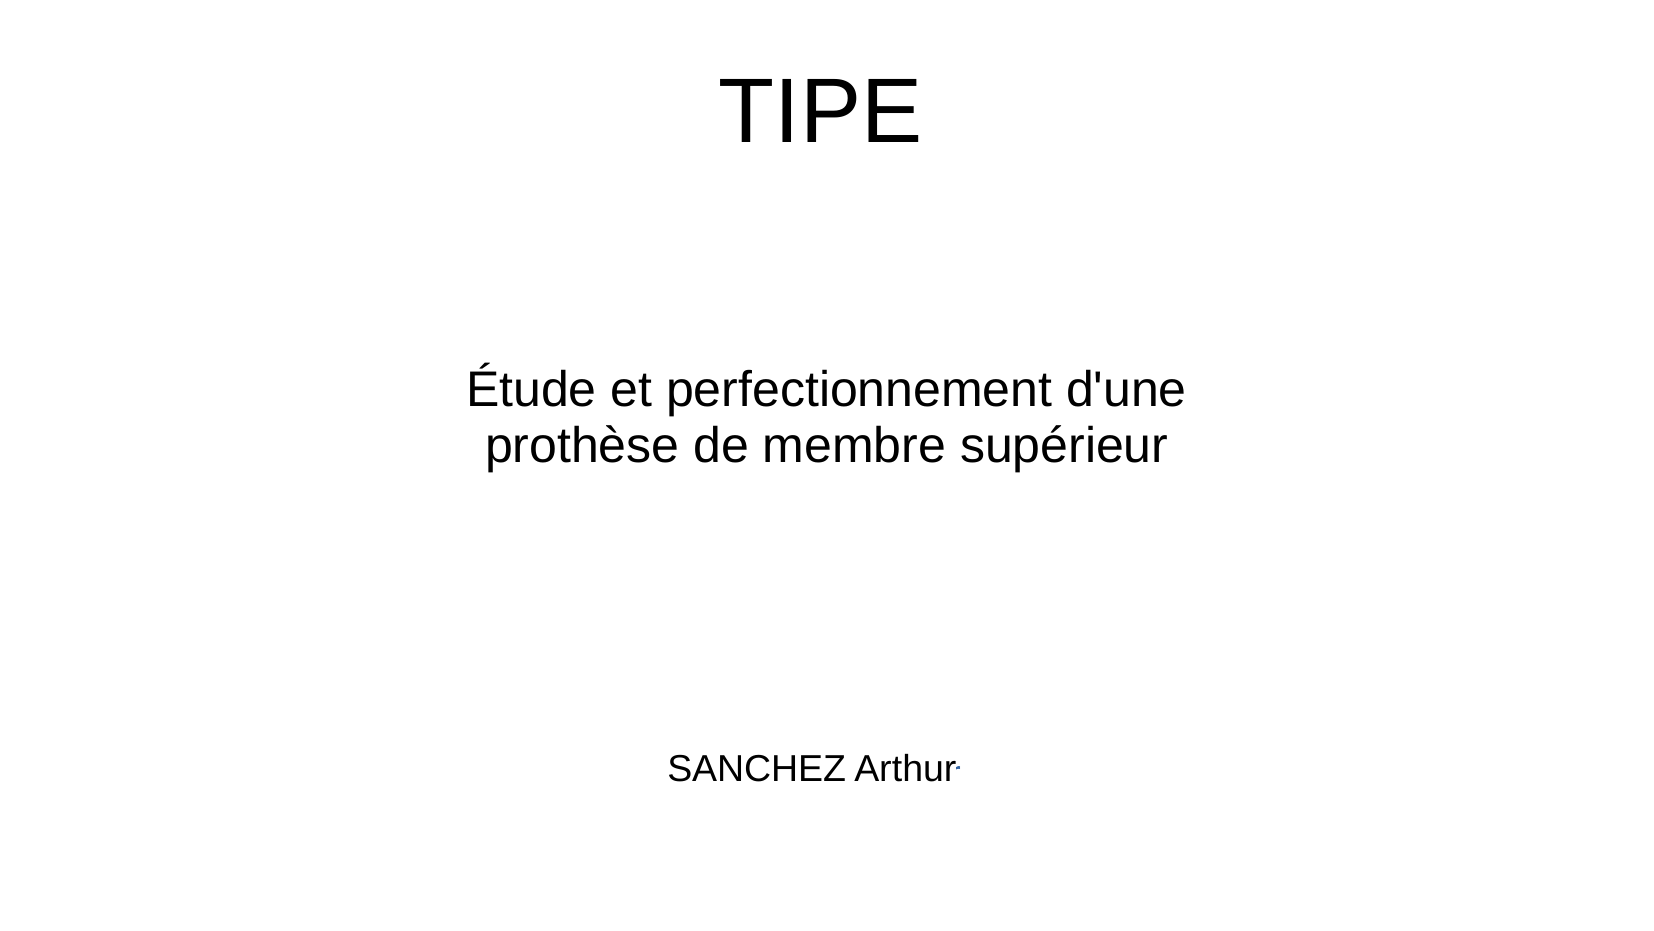

# TIPE
Étude et perfectionnement d'une
prothèse de membre supérieur
SANCHEZ Arthur